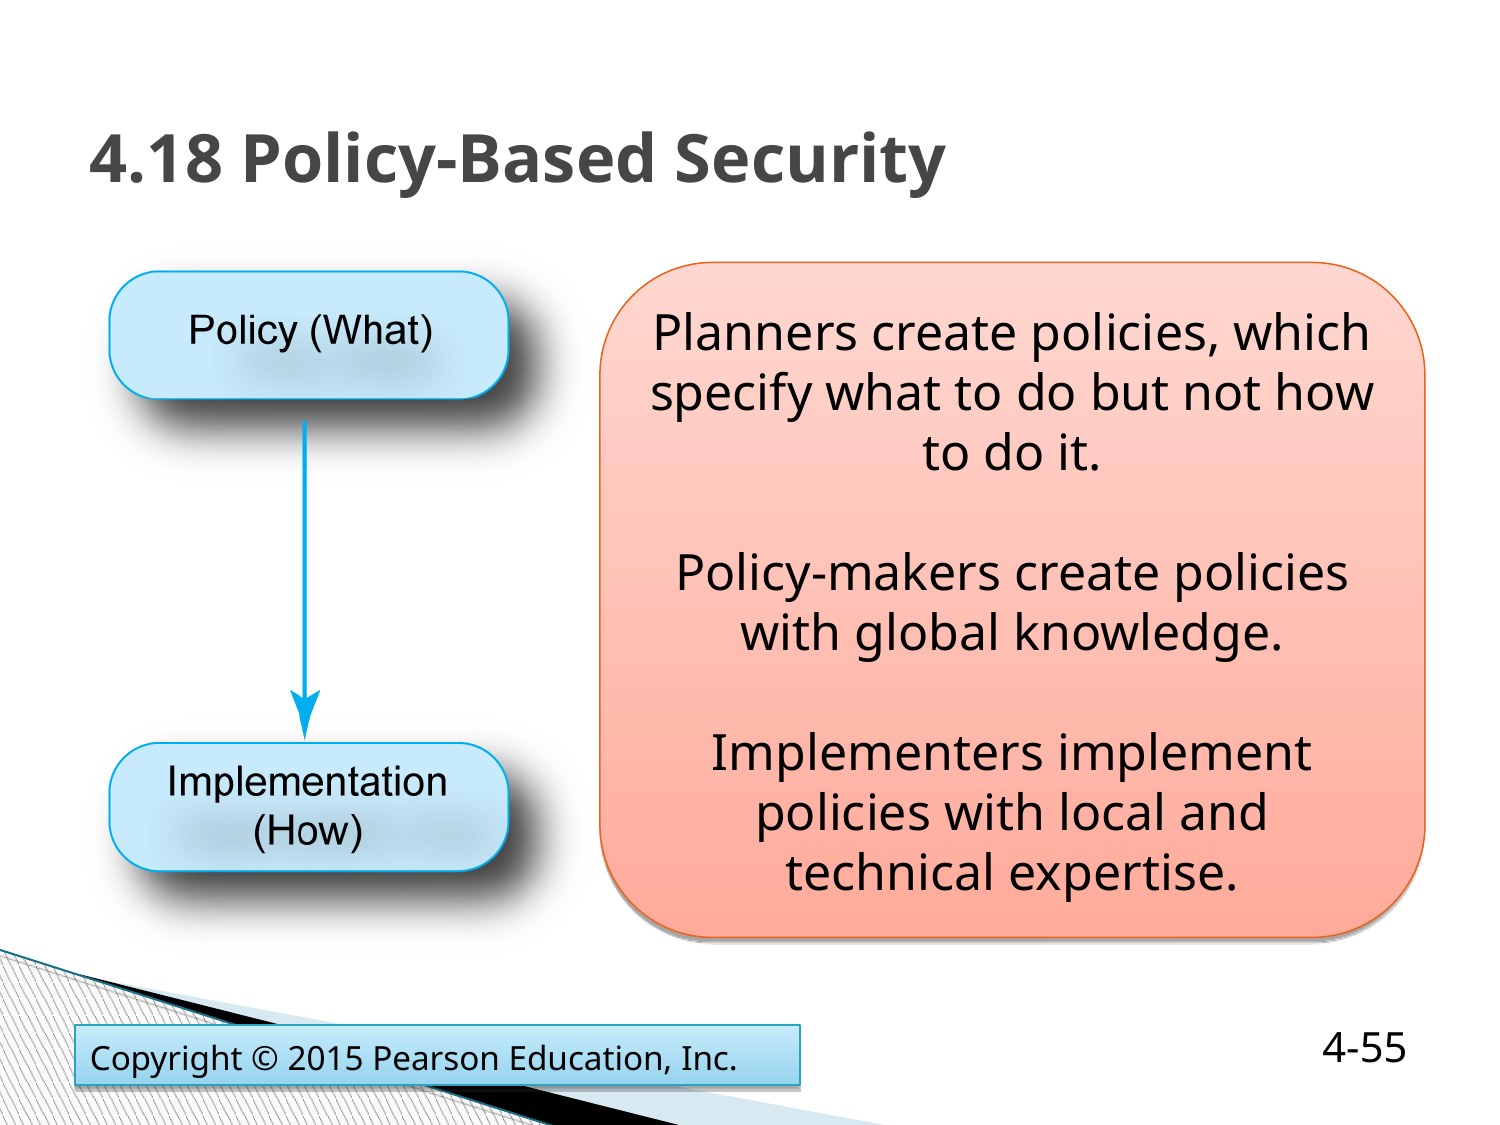

# 4.18 Policy-Based Security
Planners create policies, which specify what to do but not how to do it.
Policy-makers create policies with global knowledge.
Implementers implement policies with local and technical expertise.
Copyright © 2015 Pearson Education, Inc.